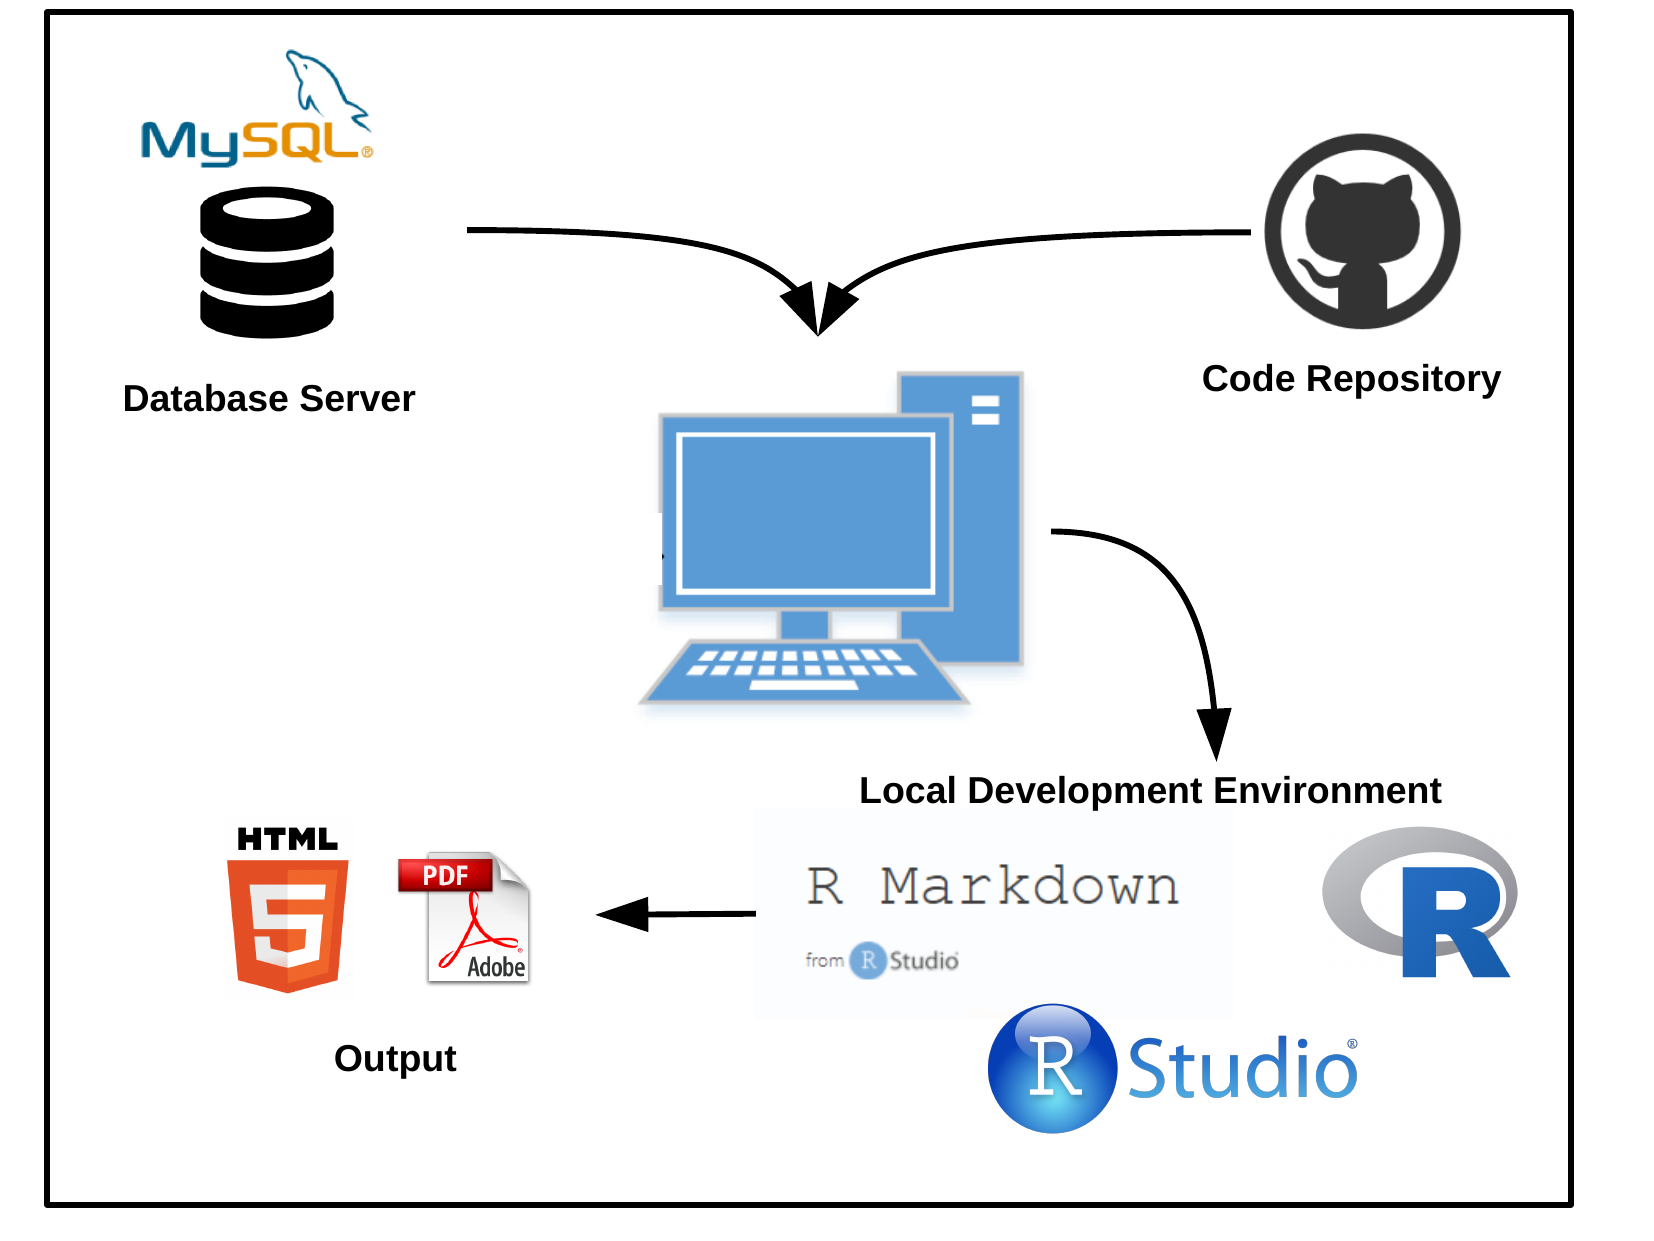

Database Server
Code Repository
Local Development Environment
Output